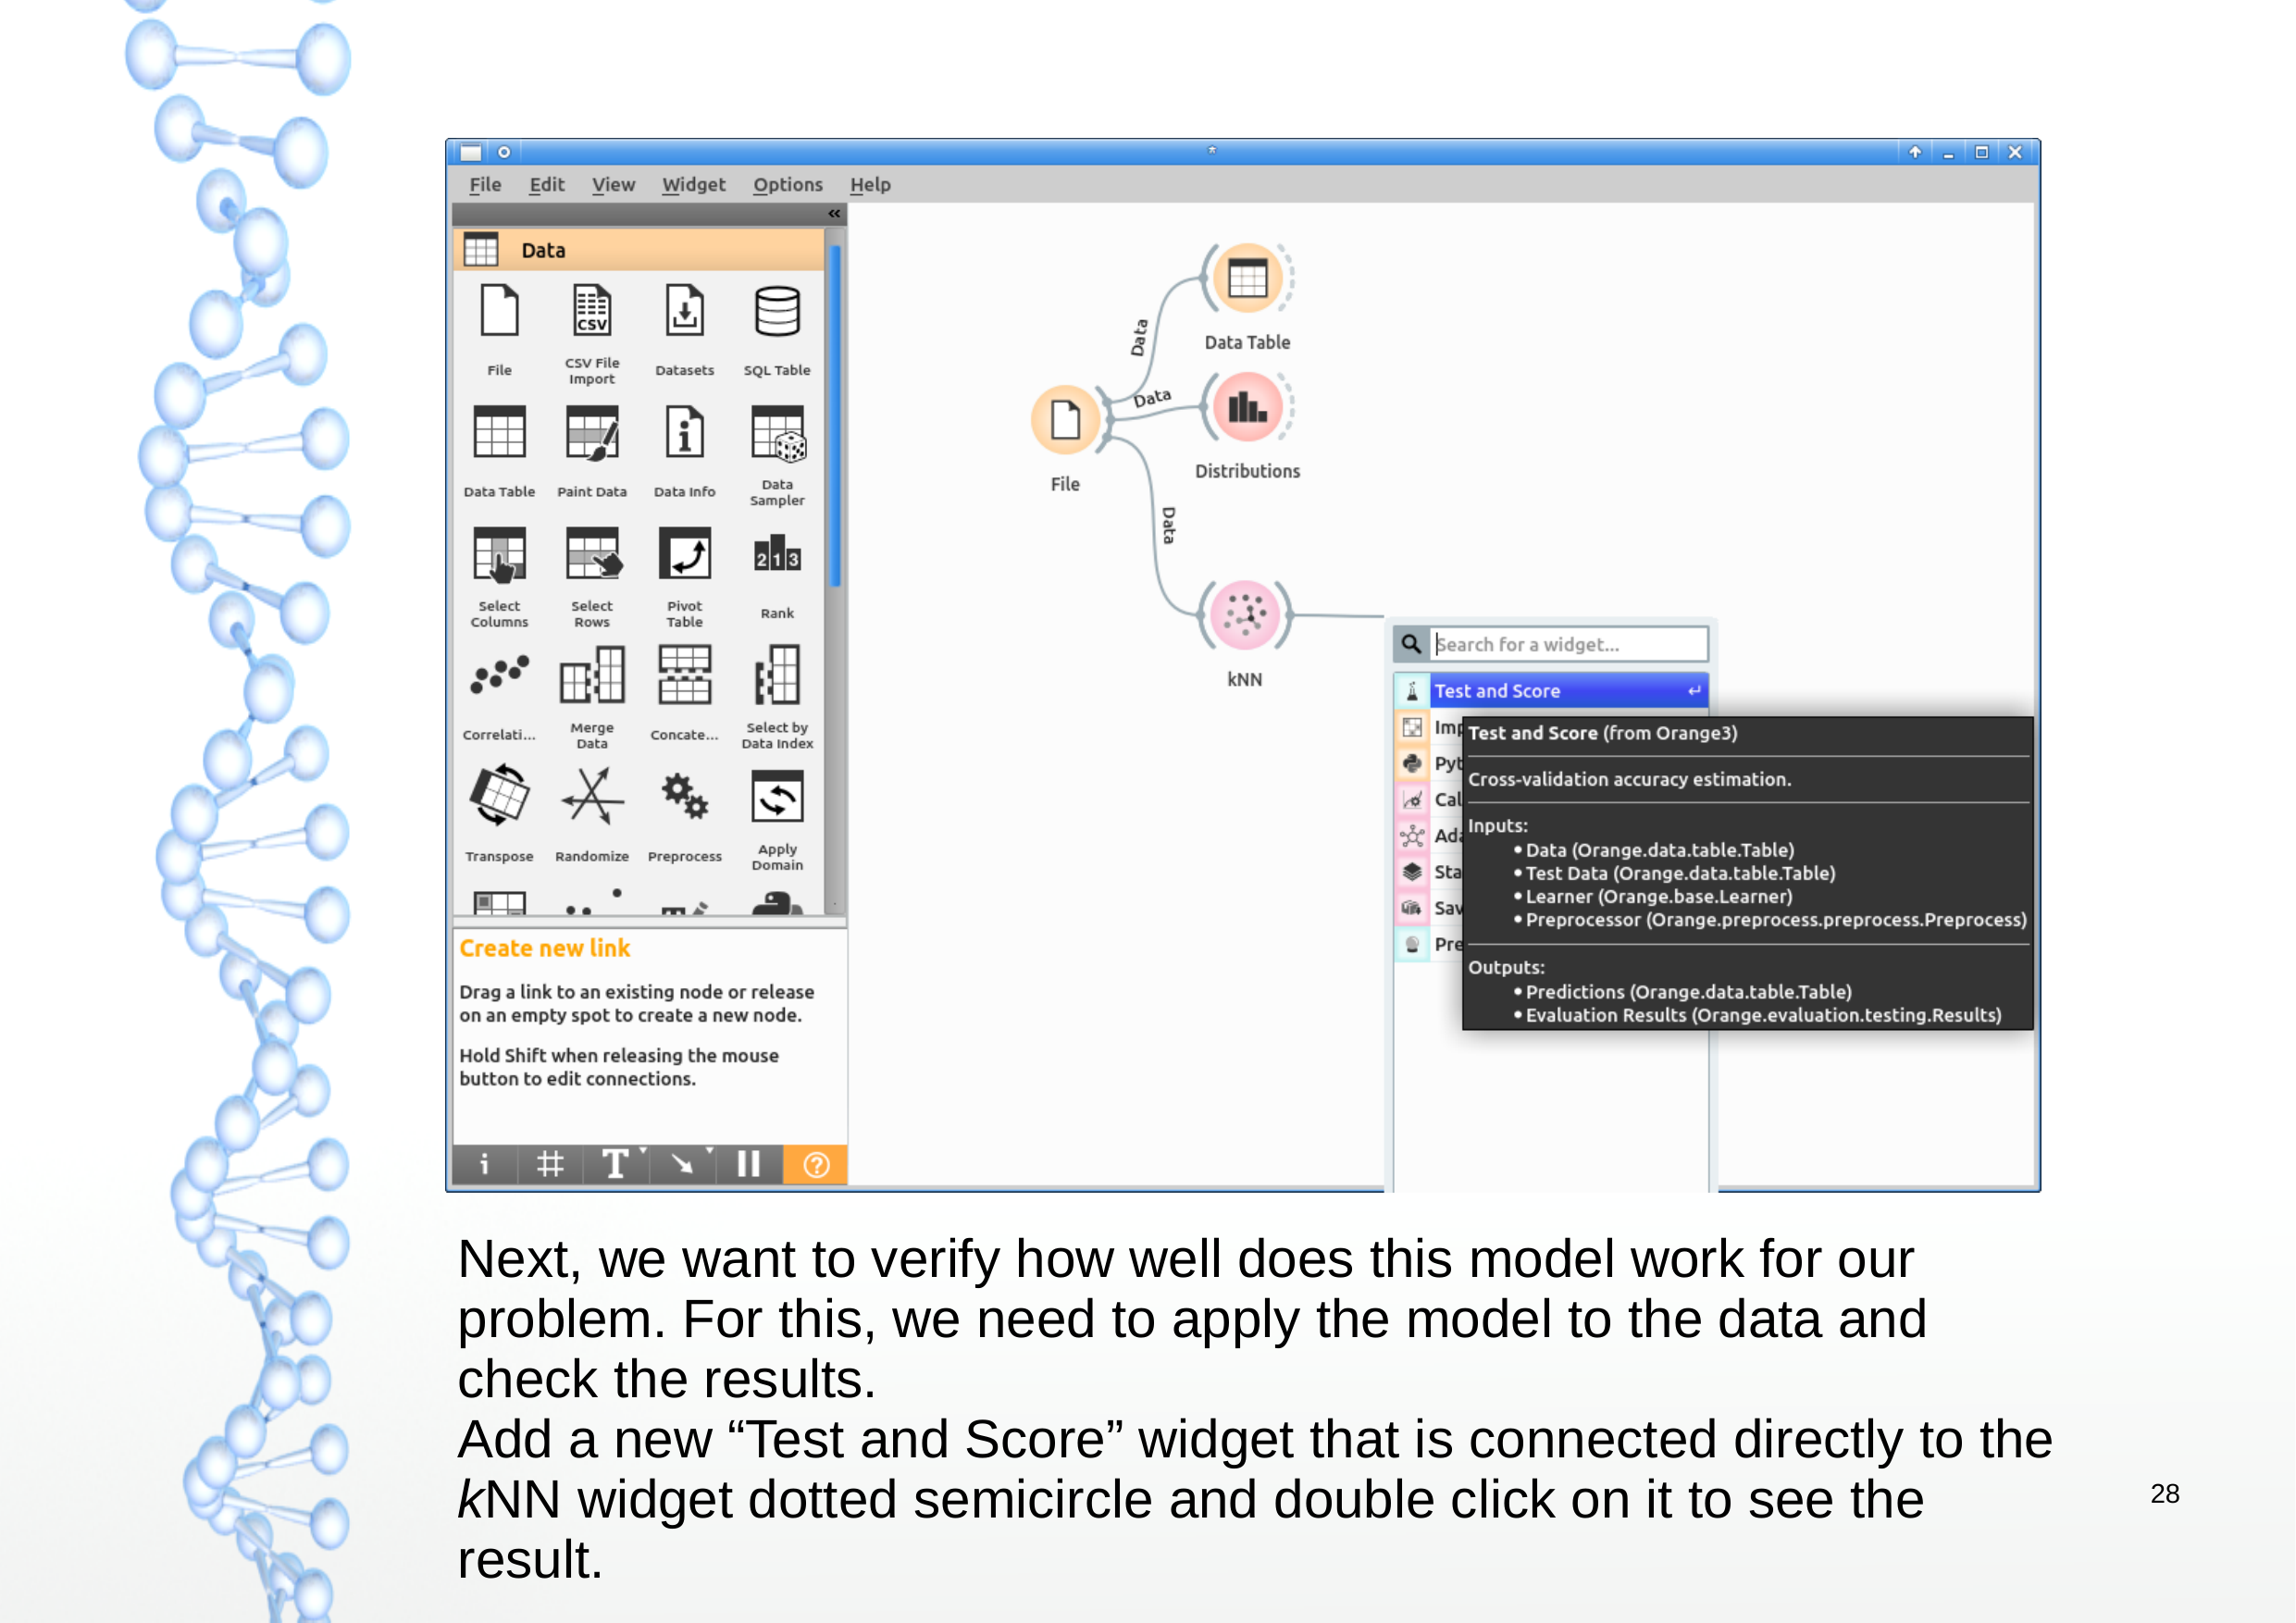

Next, we want to verify how well does this model work for our problem. For this, we need to apply the model to the data and check the results.
Add a new “Test and Score” widget that is connected directly to the kNN widget dotted semicircle and double click on it to see the result.
28